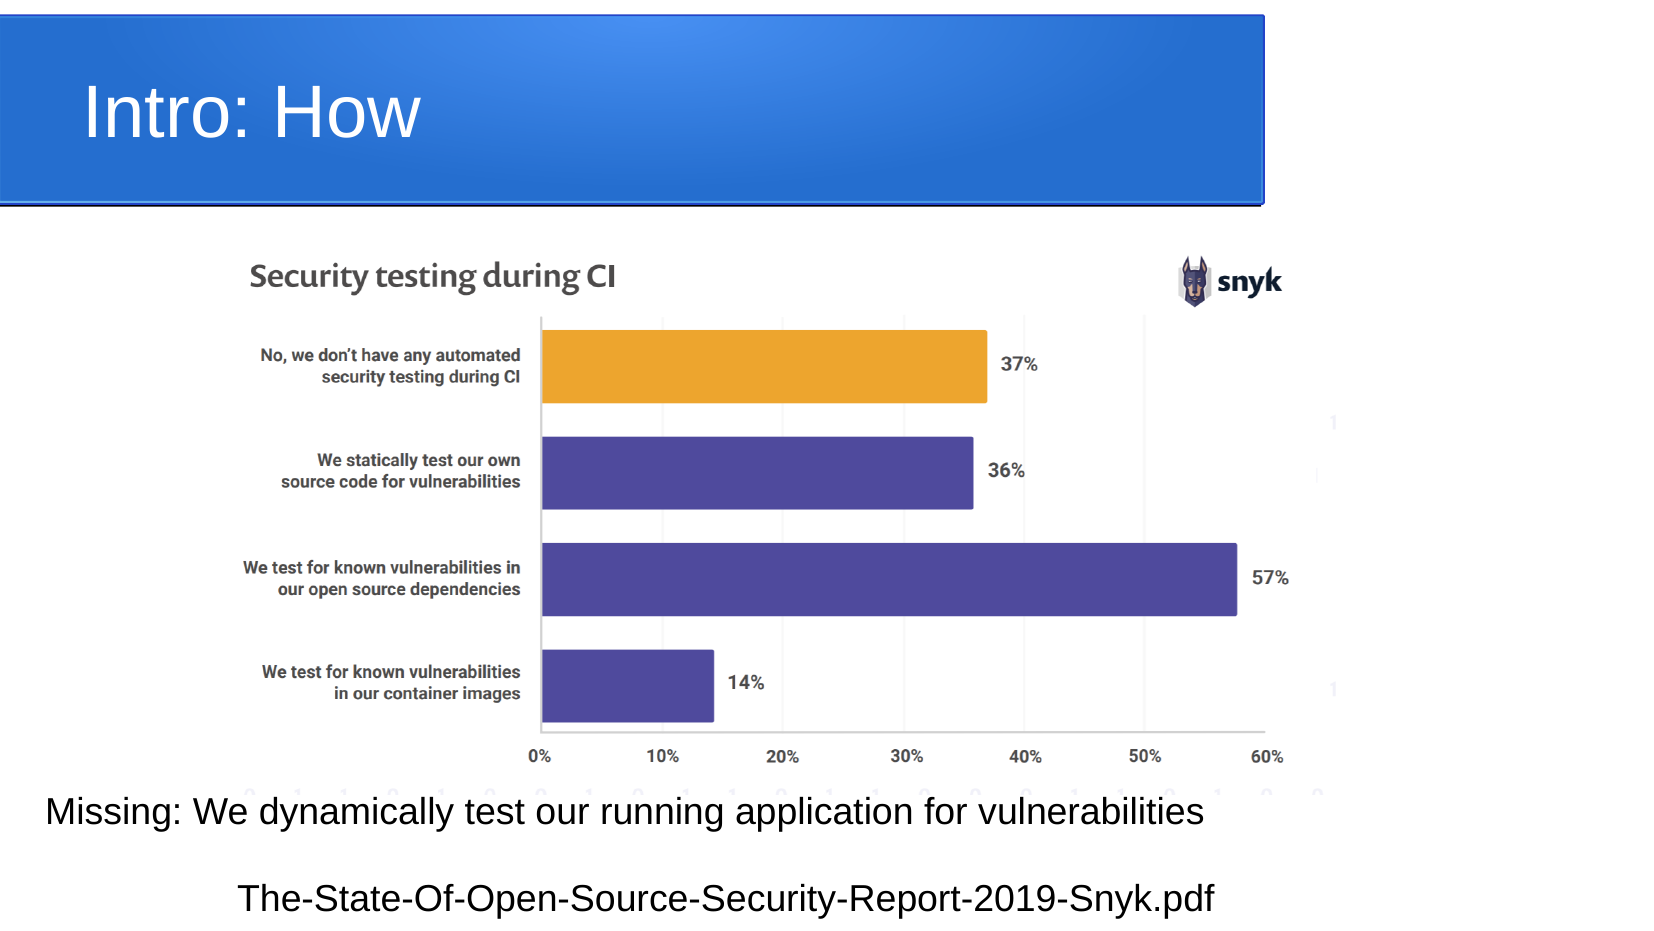

# Intro: How
Missing: We dynamically test our running application for vulnerabilities
The-State-Of-Open-Source-Security-Report-2019-Snyk.pdf